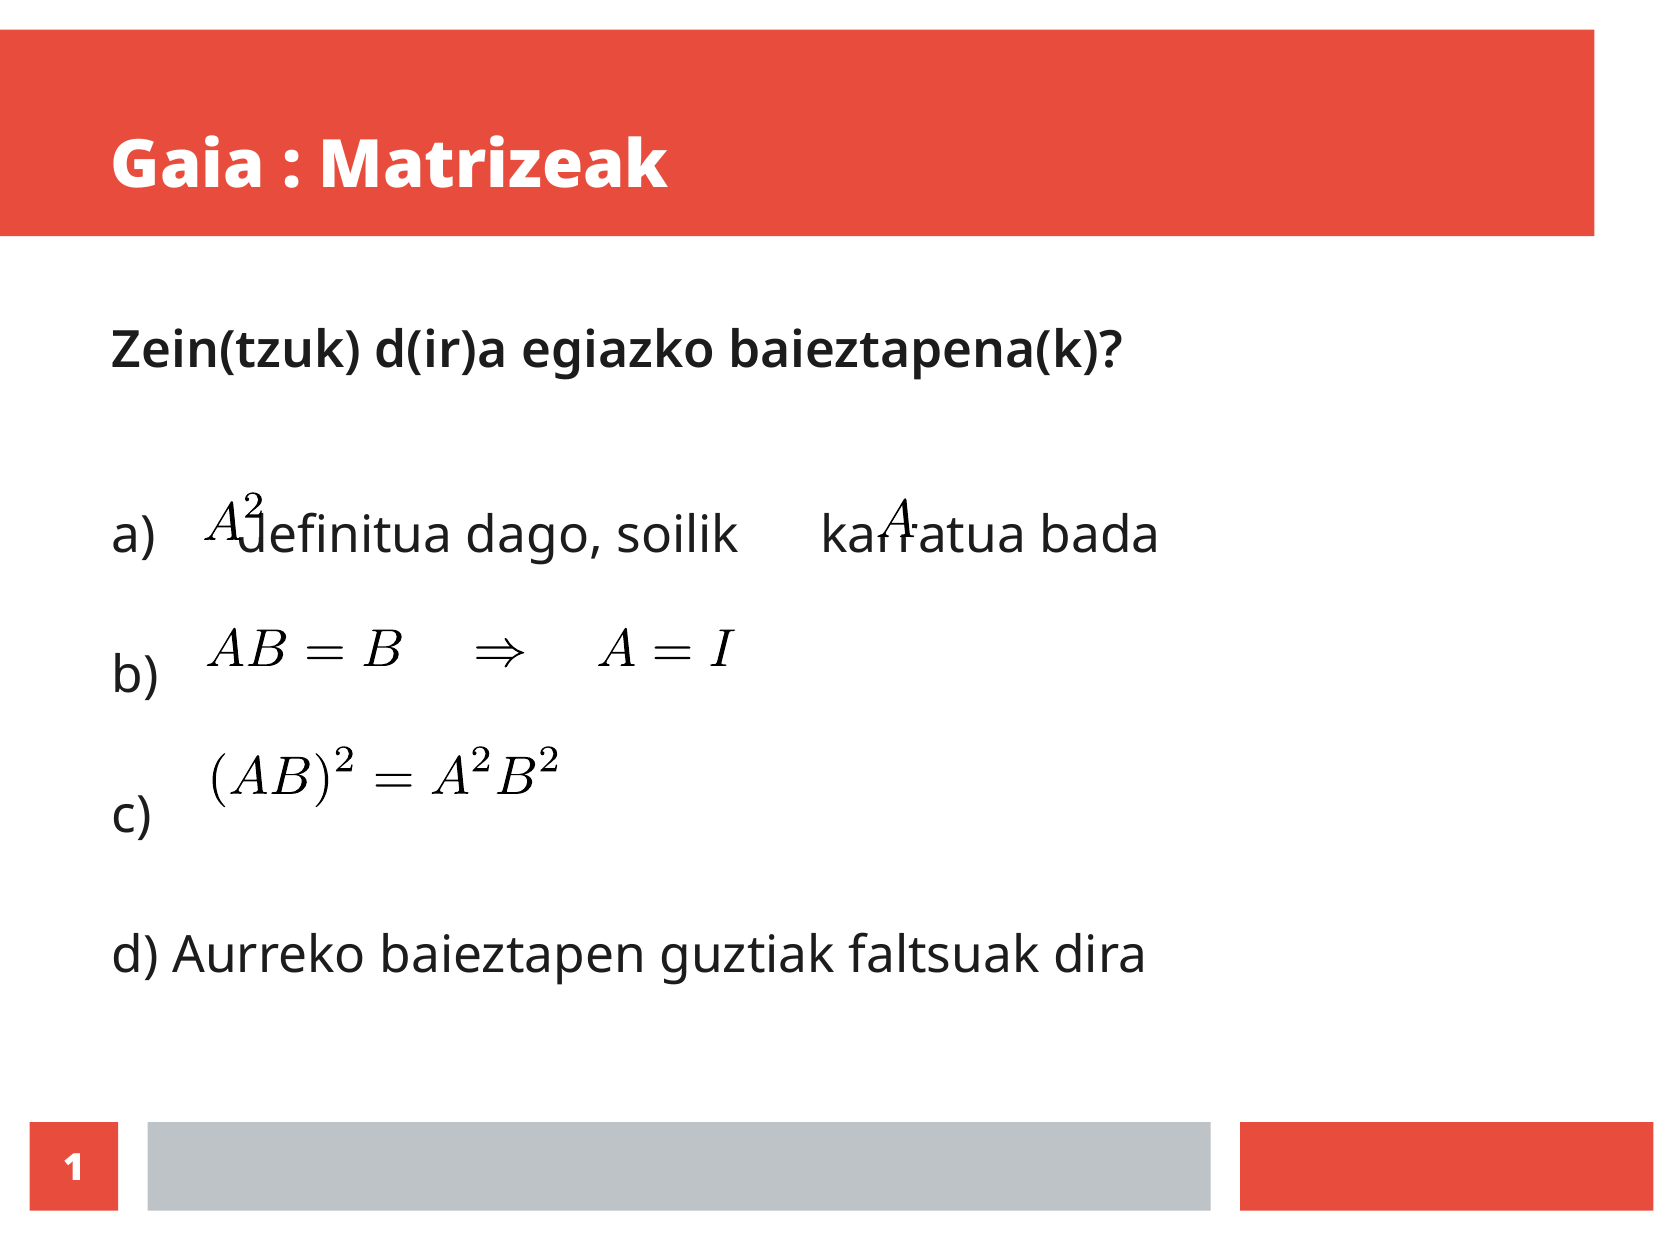

# Gaia : Matrizeak
 Zein(tzuk) d(ir)a egiazko baieztapena(k)?
 a) definitua dago, soilik karratua bada
 b)
 c)
 d) Aurreko baieztapen guztiak faltsuak dira
1